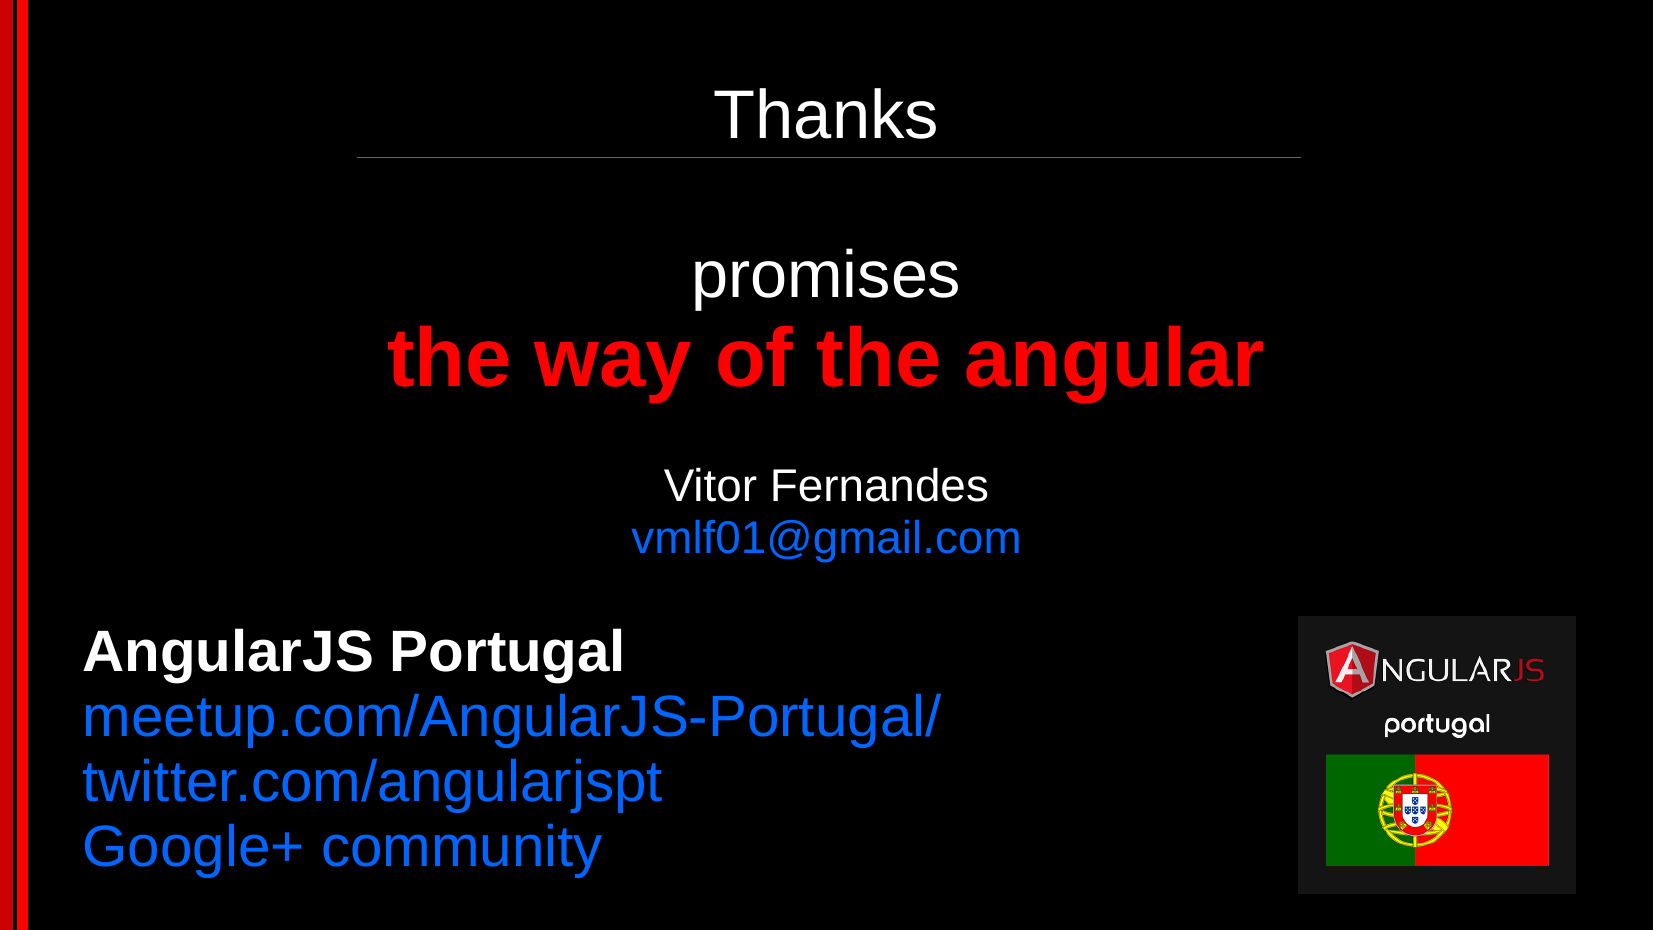

Thanks
# promises
the way of the angular
Vitor Fernandes
vmlf01@gmail.com
AngularJS Portugal
meetup.com/AngularJS-Portugal/
twitter.com/angularjspt
Google+ community